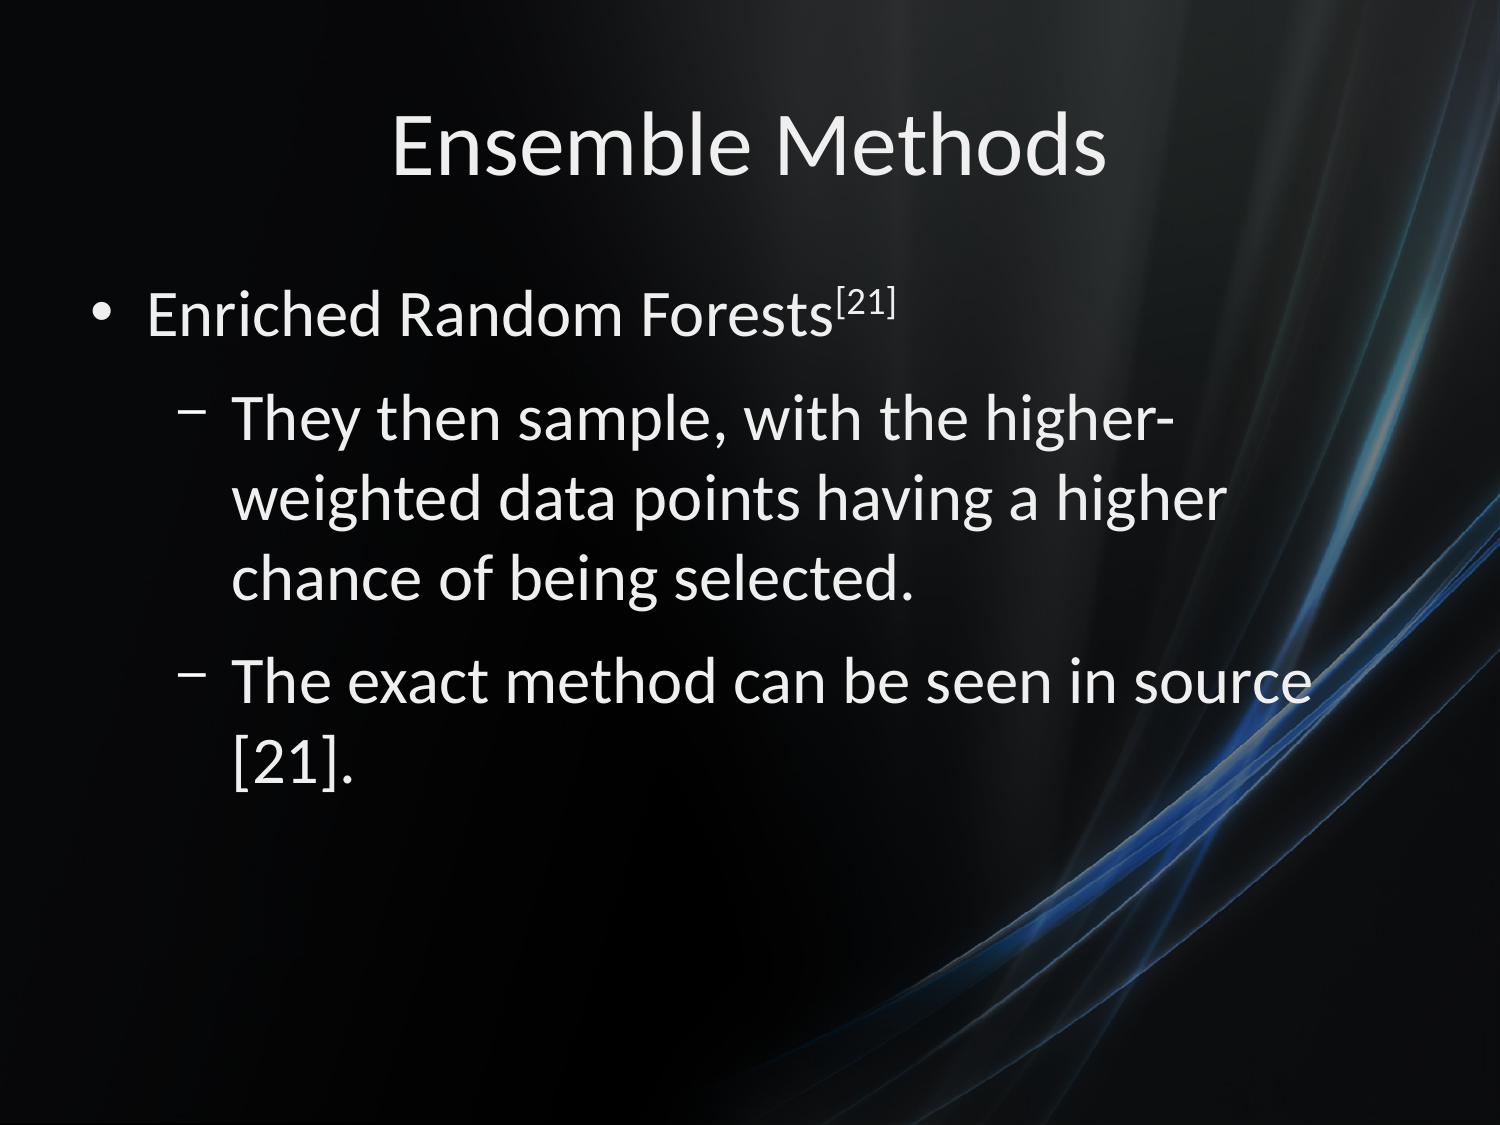

# Ensemble Methods
Enriched Random Forests[21]
They then sample, with the higher-weighted data points having a higher chance of being selected.
The exact method can be seen in source [21].